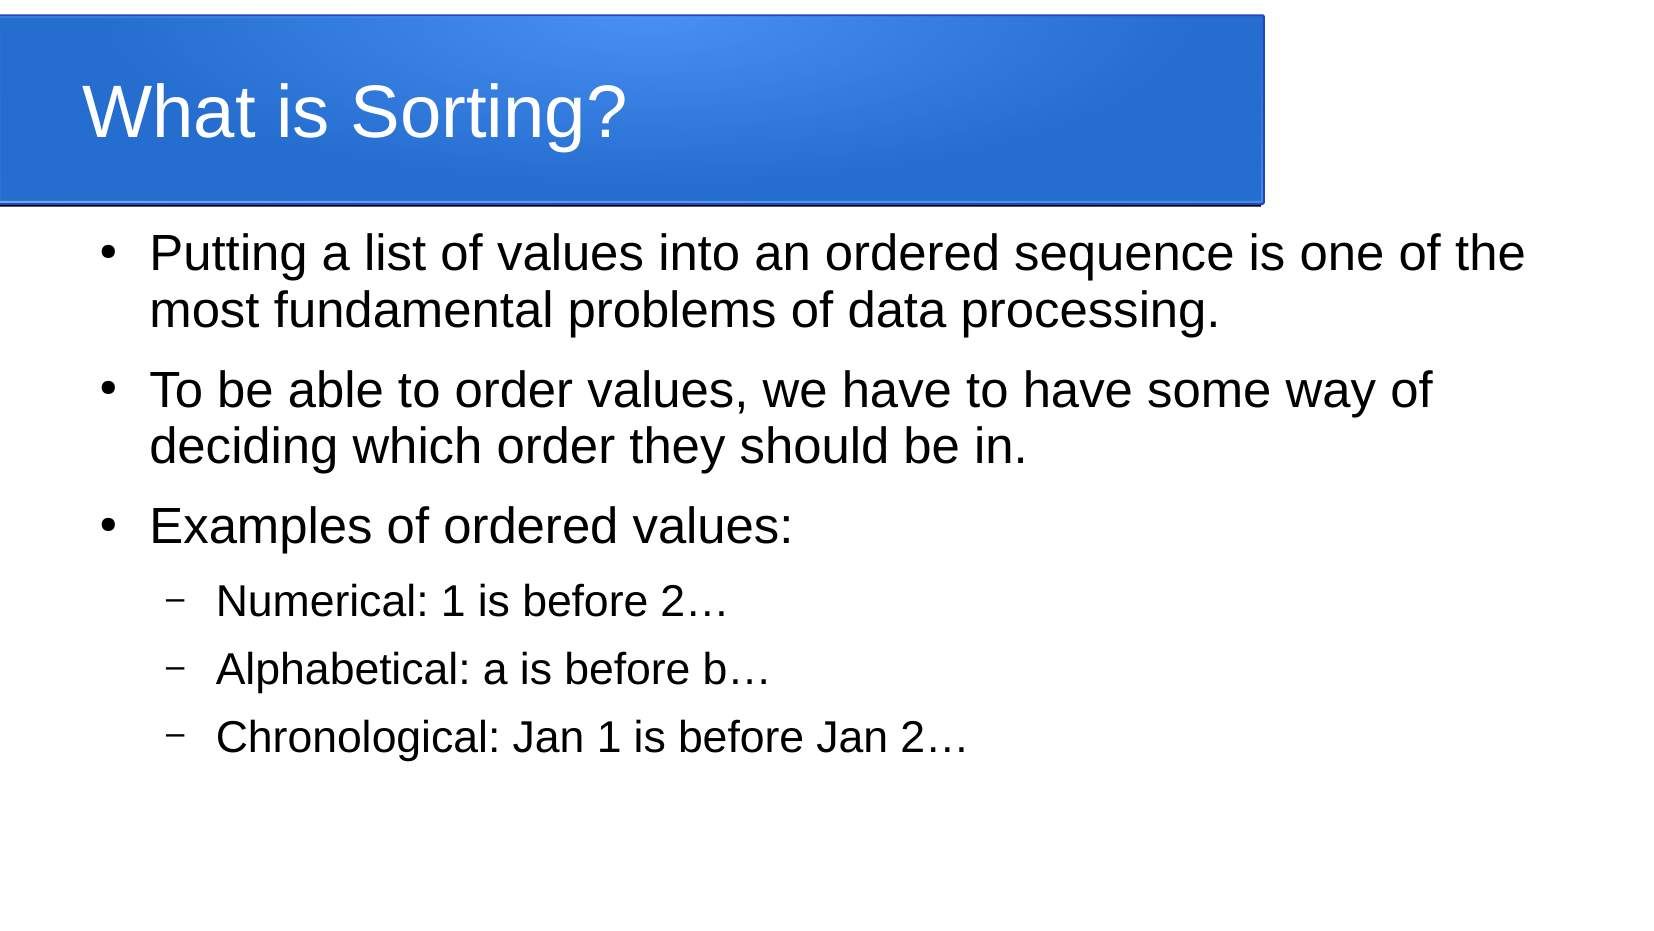

# What is Sorting?
Putting a list of values into an ordered sequence is one of the most fundamental problems of data processing.
To be able to order values, we have to have some way of deciding which order they should be in.
Examples of ordered values:
Numerical: 1 is before 2…
Alphabetical: a is before b…
Chronological: Jan 1 is before Jan 2…